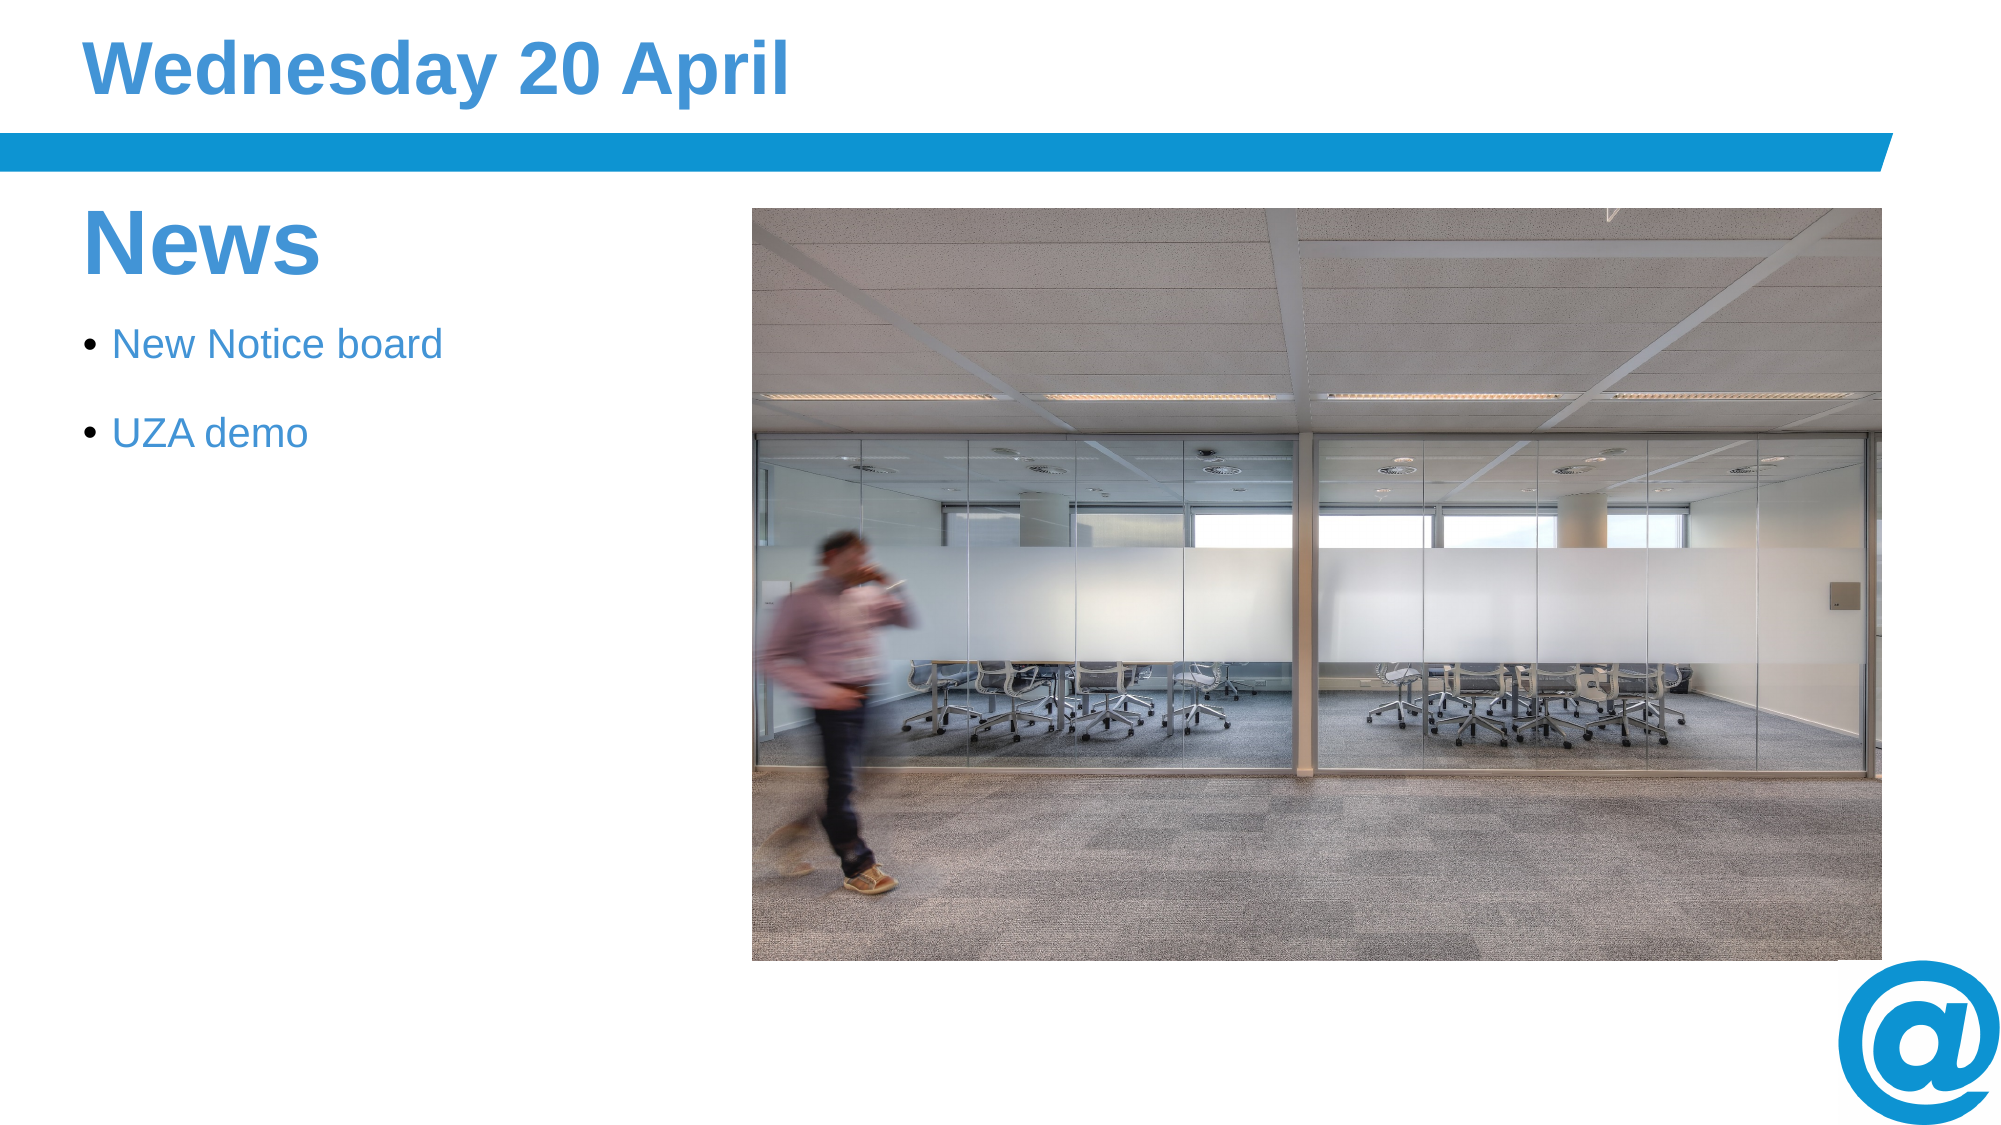

# Wednesday 20 April
News
New Notice board
UZA demo